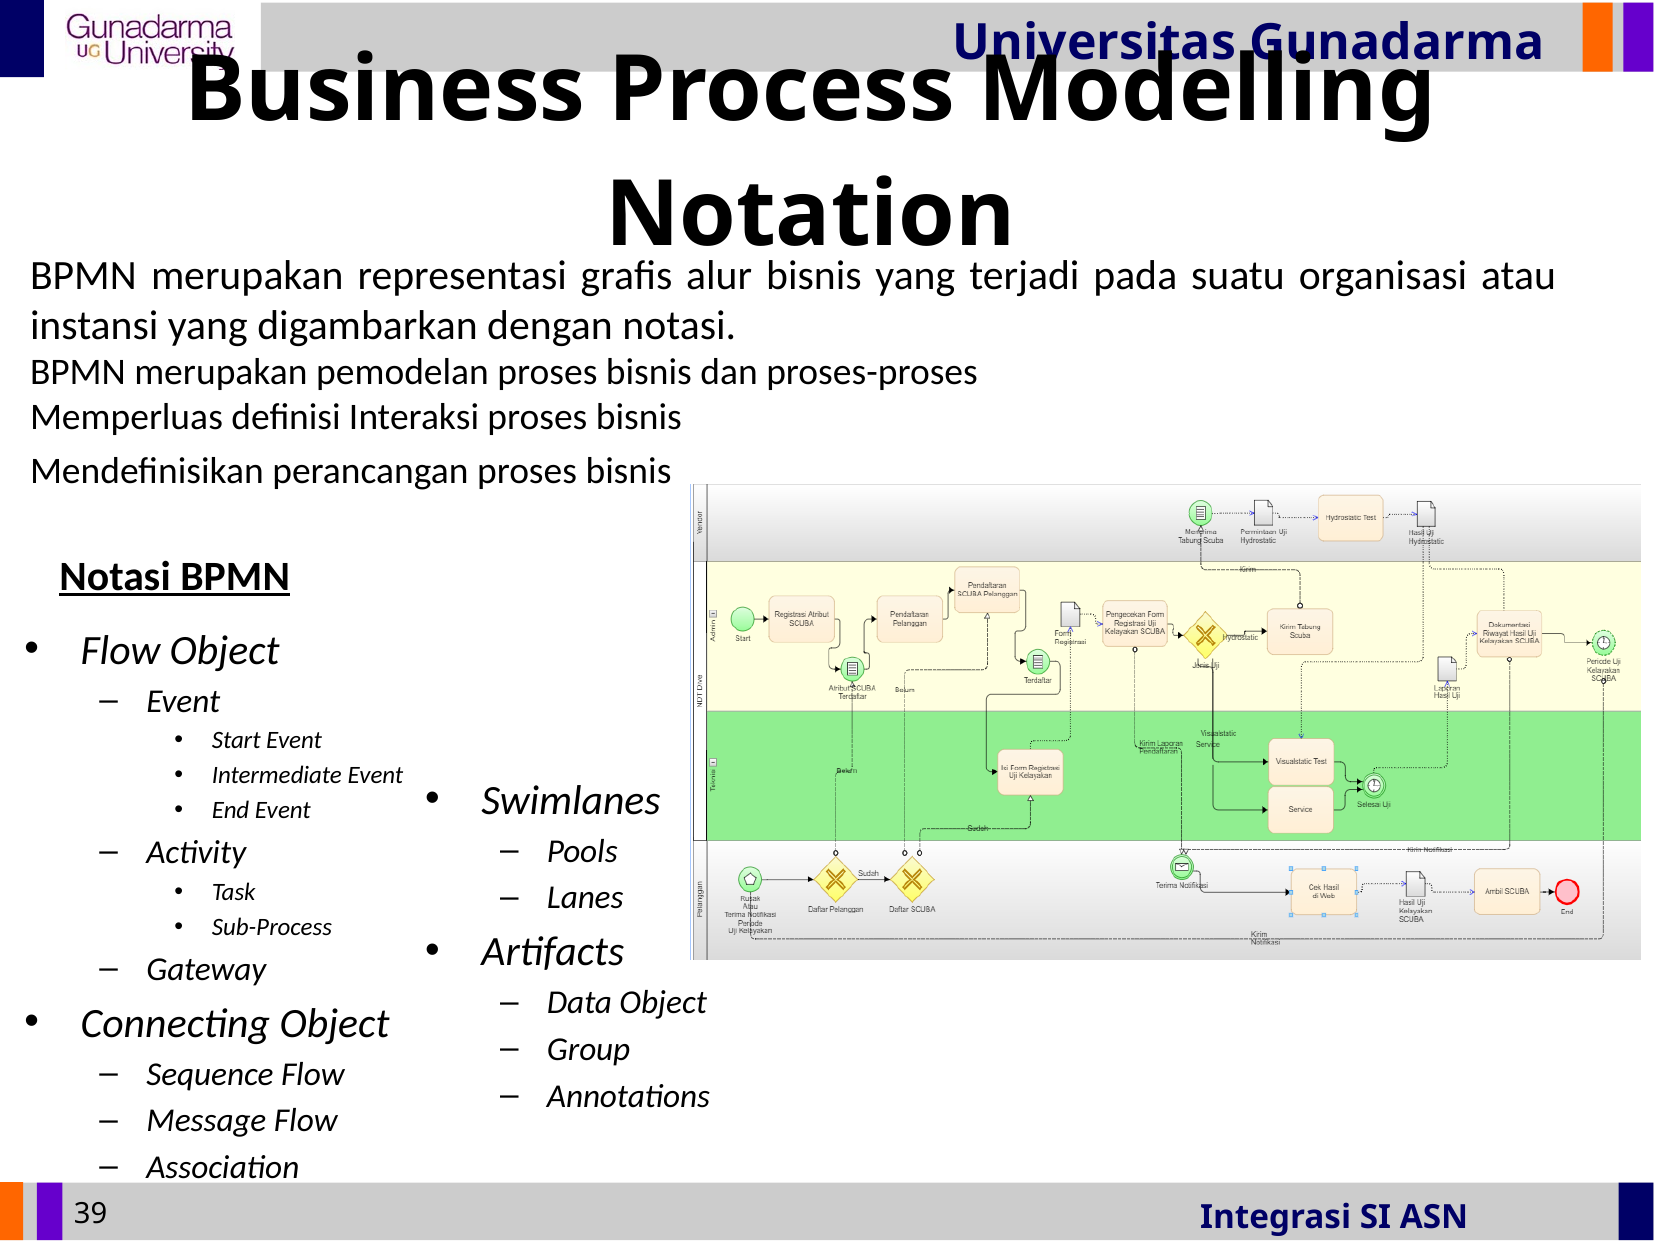

Business Process Modelling Notation
# BPMN merupakan representasi grafis alur bisnis yang terjadi pada suatu organisasi atau instansi yang digambarkan dengan notasi.
BPMN merupakan pemodelan proses bisnis dan proses-proses
Memperluas definisi Interaksi proses bisnis
Mendefinisikan perancangan proses bisnis
Notasi BPMN
Flow Object
Event
Start Event
Intermediate Event
End Event
Activity
Task
Sub-Process
Gateway
Connecting Object
Sequence Flow
Message Flow
Association
Swimlanes
Pools
Lanes
Artifacts
Data Object
Group
Annotations